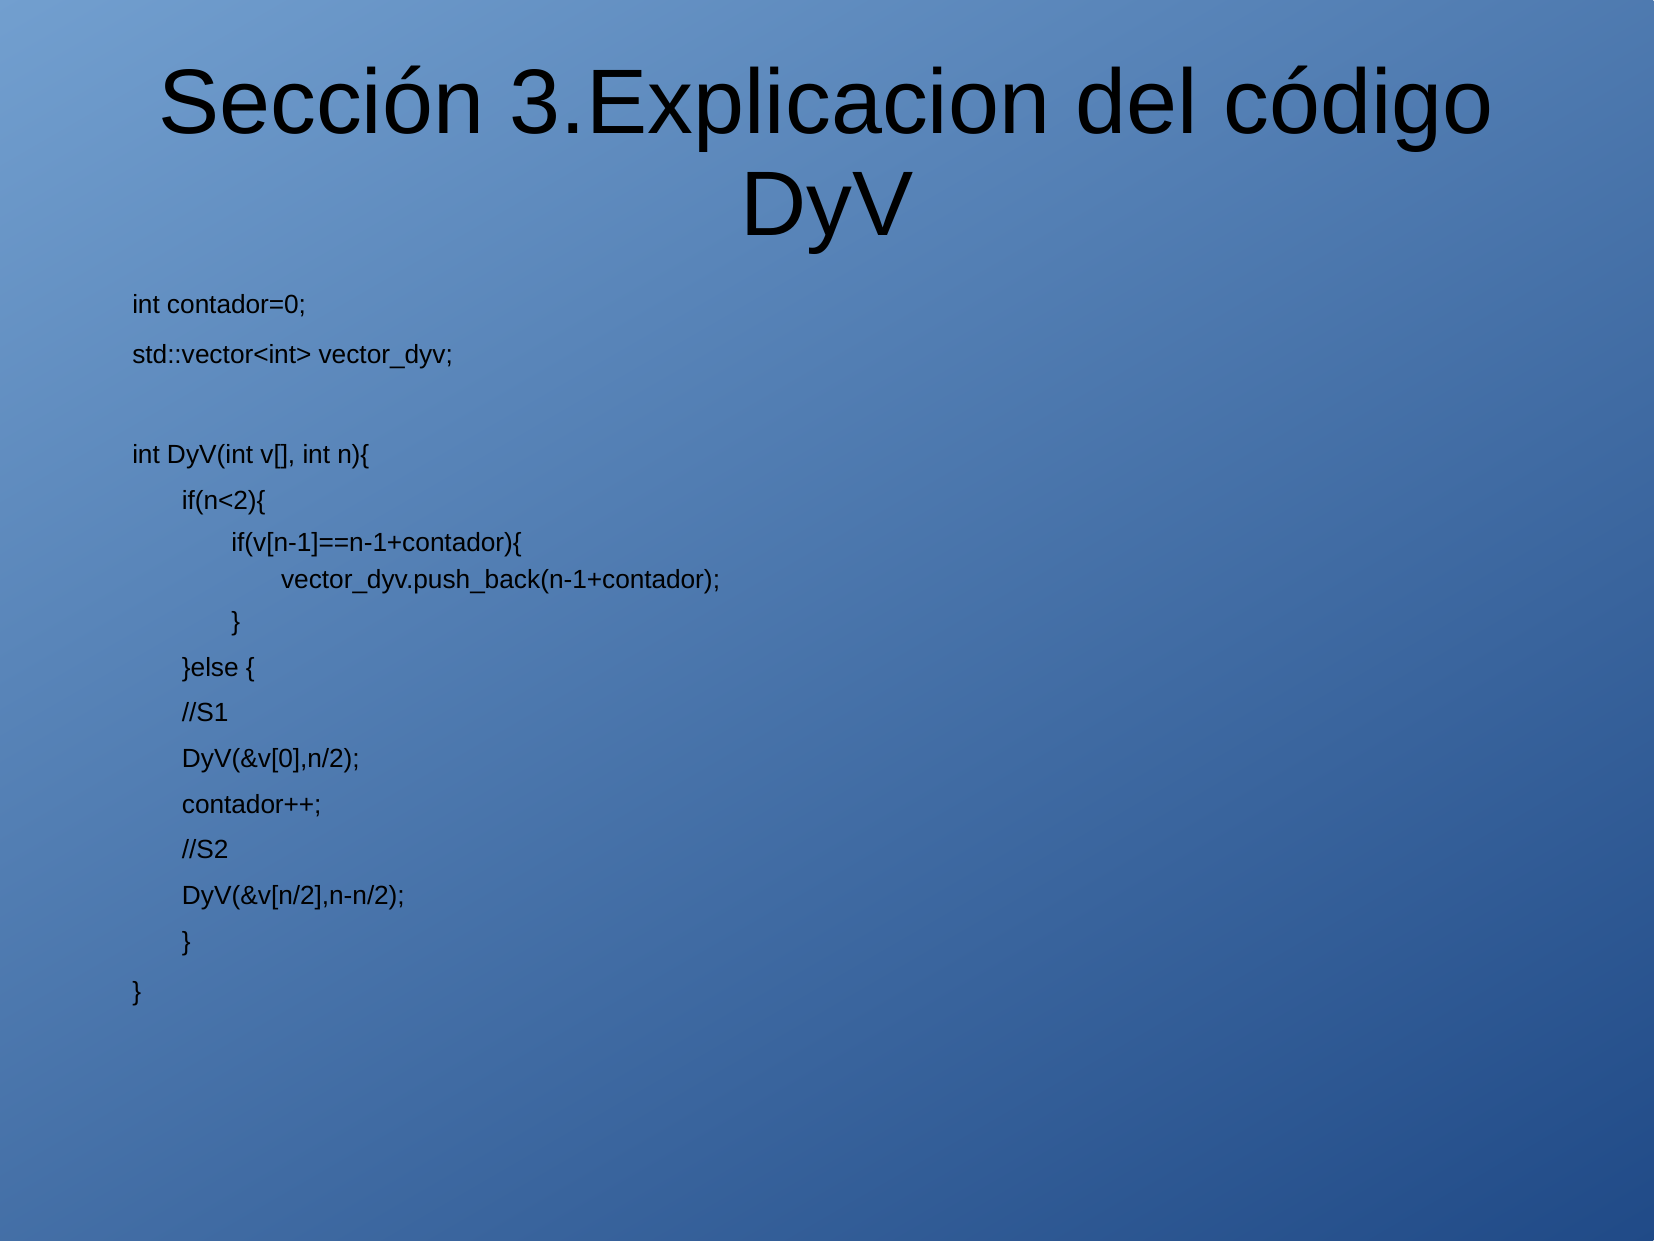

# Sección 3.Explicacion del código DyV
int contador=0;
std::vector<int> vector_dyv;
int DyV(int v[], int n){
if(n<2){
if(v[n-1]==n-1+contador){
vector_dyv.push_back(n-1+contador);
}
}else {
//S1
DyV(&v[0],n/2);
contador++;
//S2
DyV(&v[n/2],n-n/2);
}
}